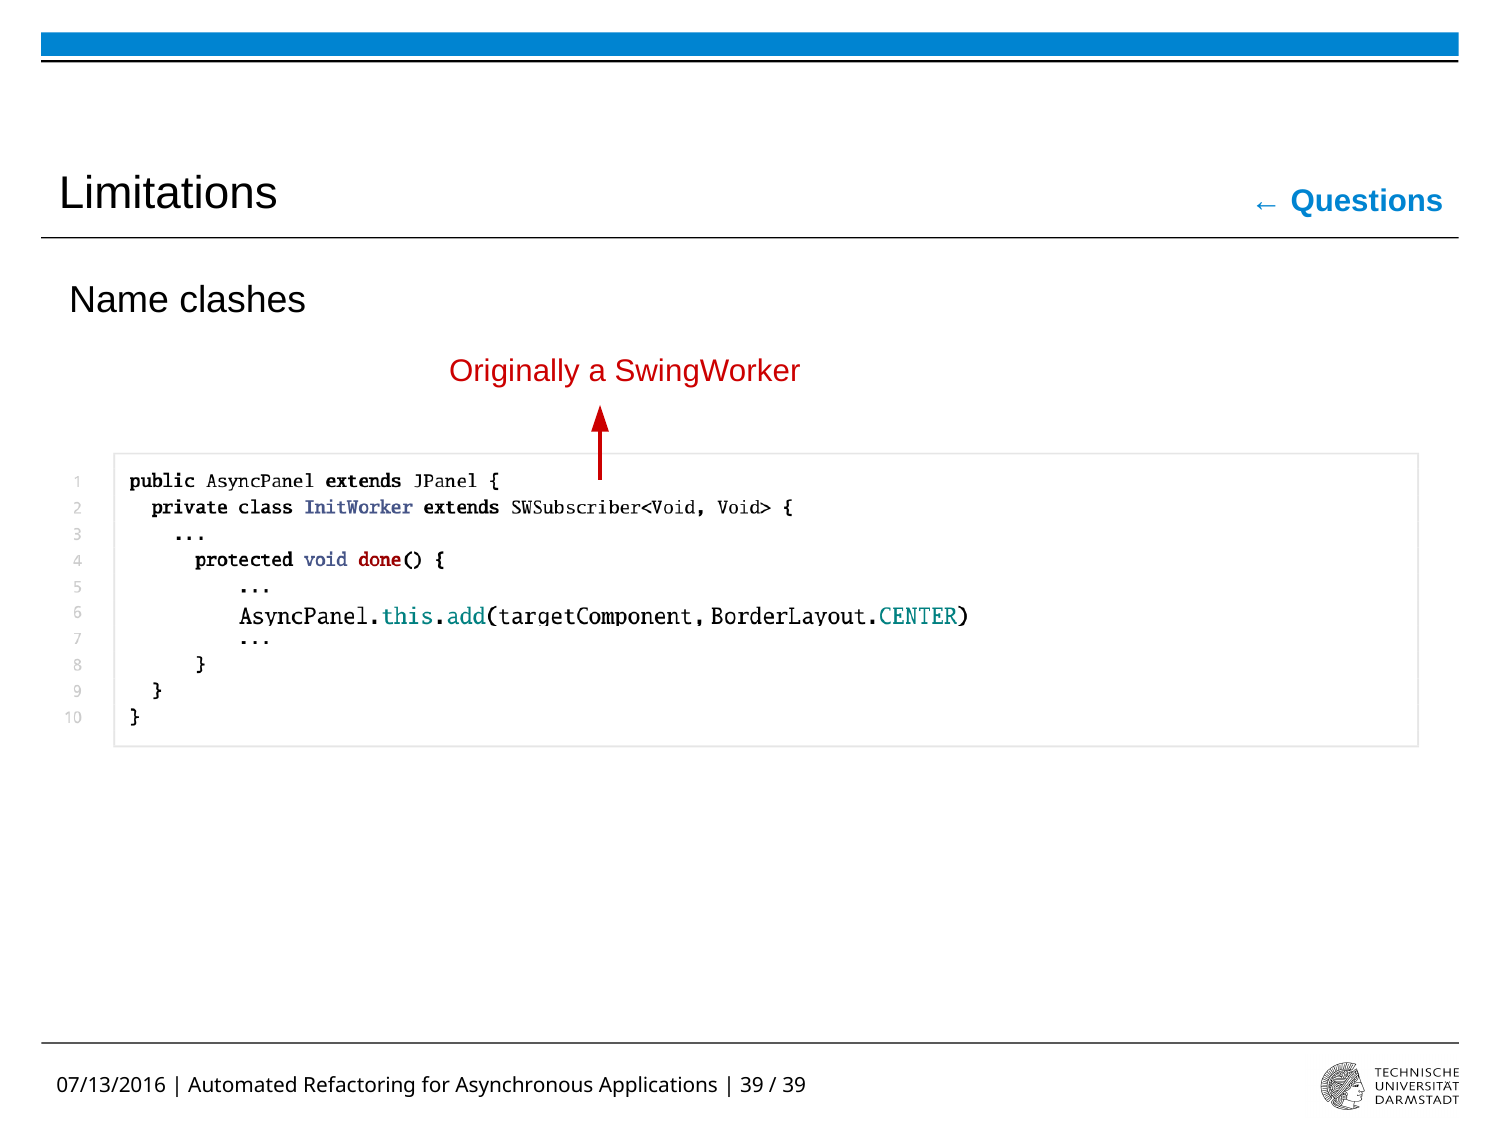

Limitations
← Questions
Name clashes
Originally a SwingWorker